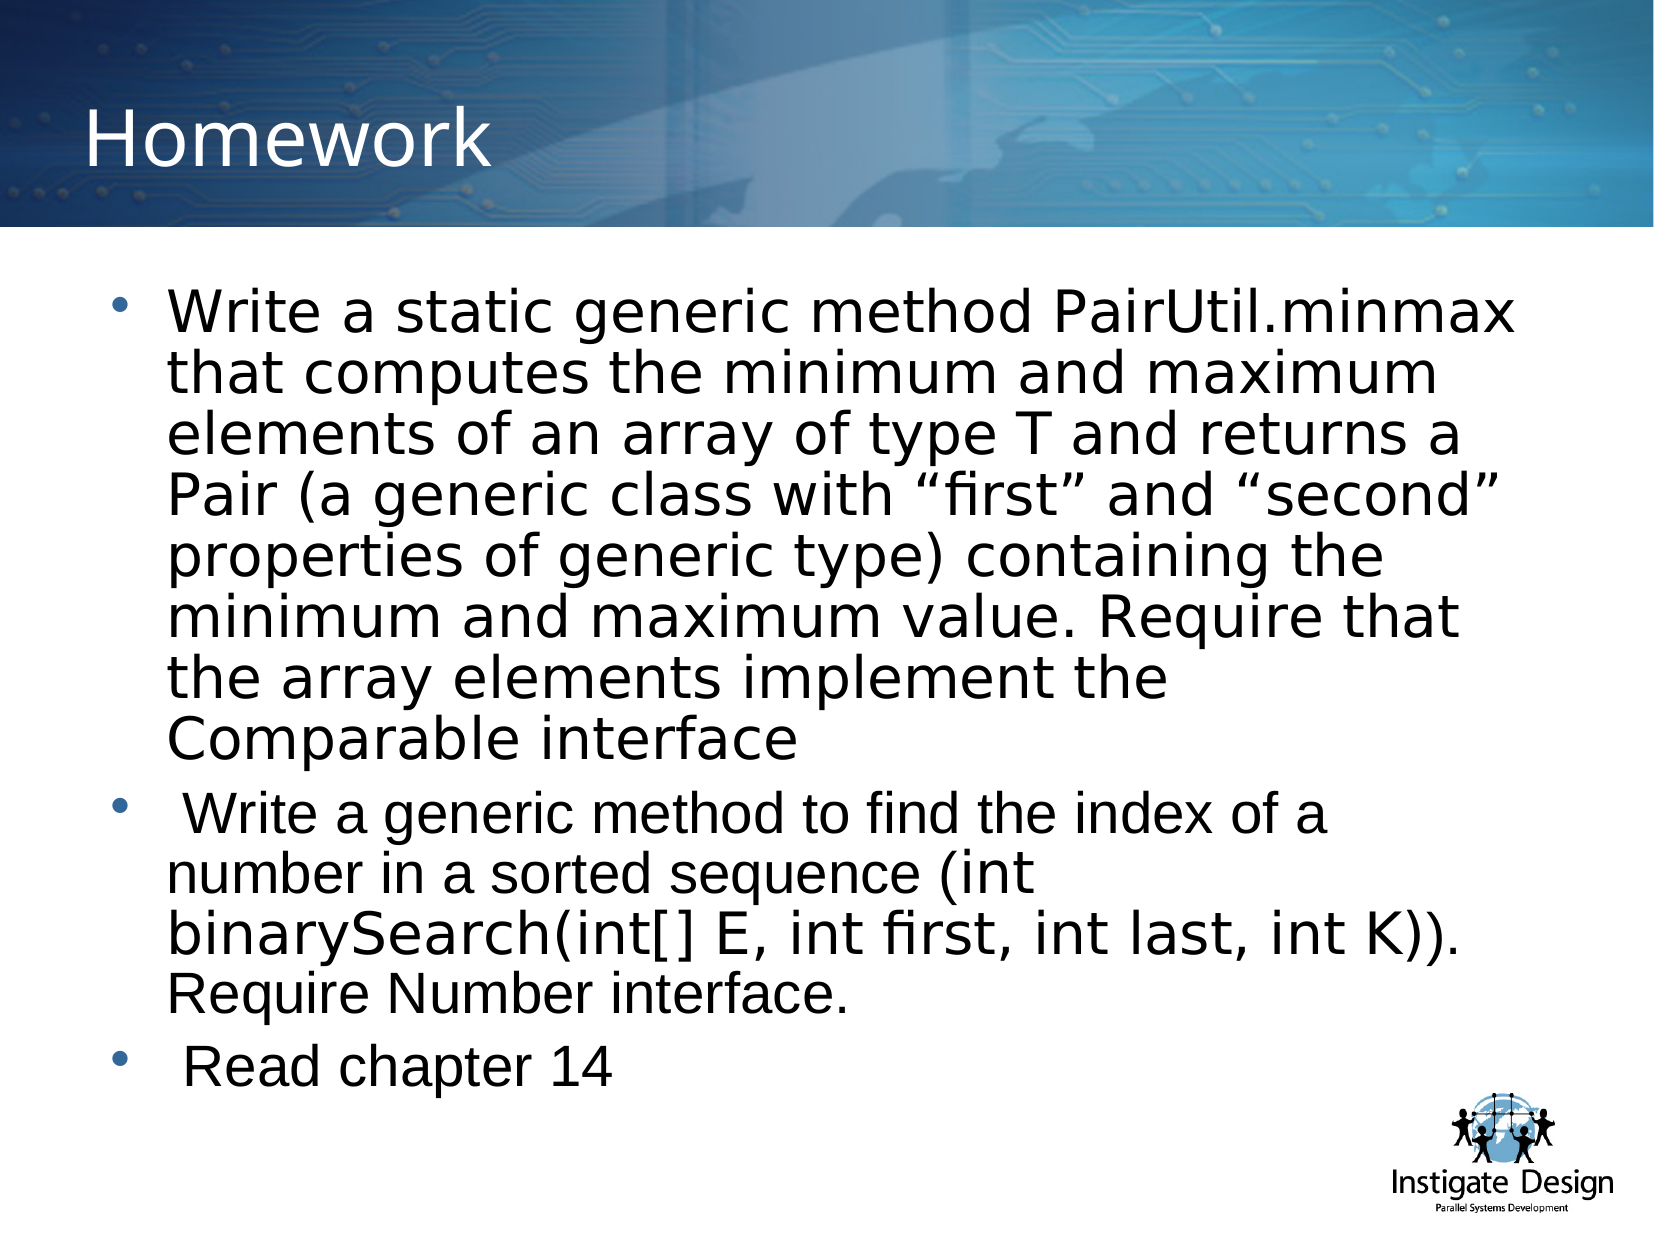

# Homework
Write a static generic method PairUtil.minmax that computes the minimum and maximum elements of an array of type T and returns a Pair (a generic class with “first” and “second” properties of generic type) containing the minimum and maximum value. Require that the array elements implement the Comparable interface
 Write a generic method to find the index of a number in a sorted sequence (int binarySearch(int[] E, int first, int last, int K)). Require Number interface.
 Read chapter 14